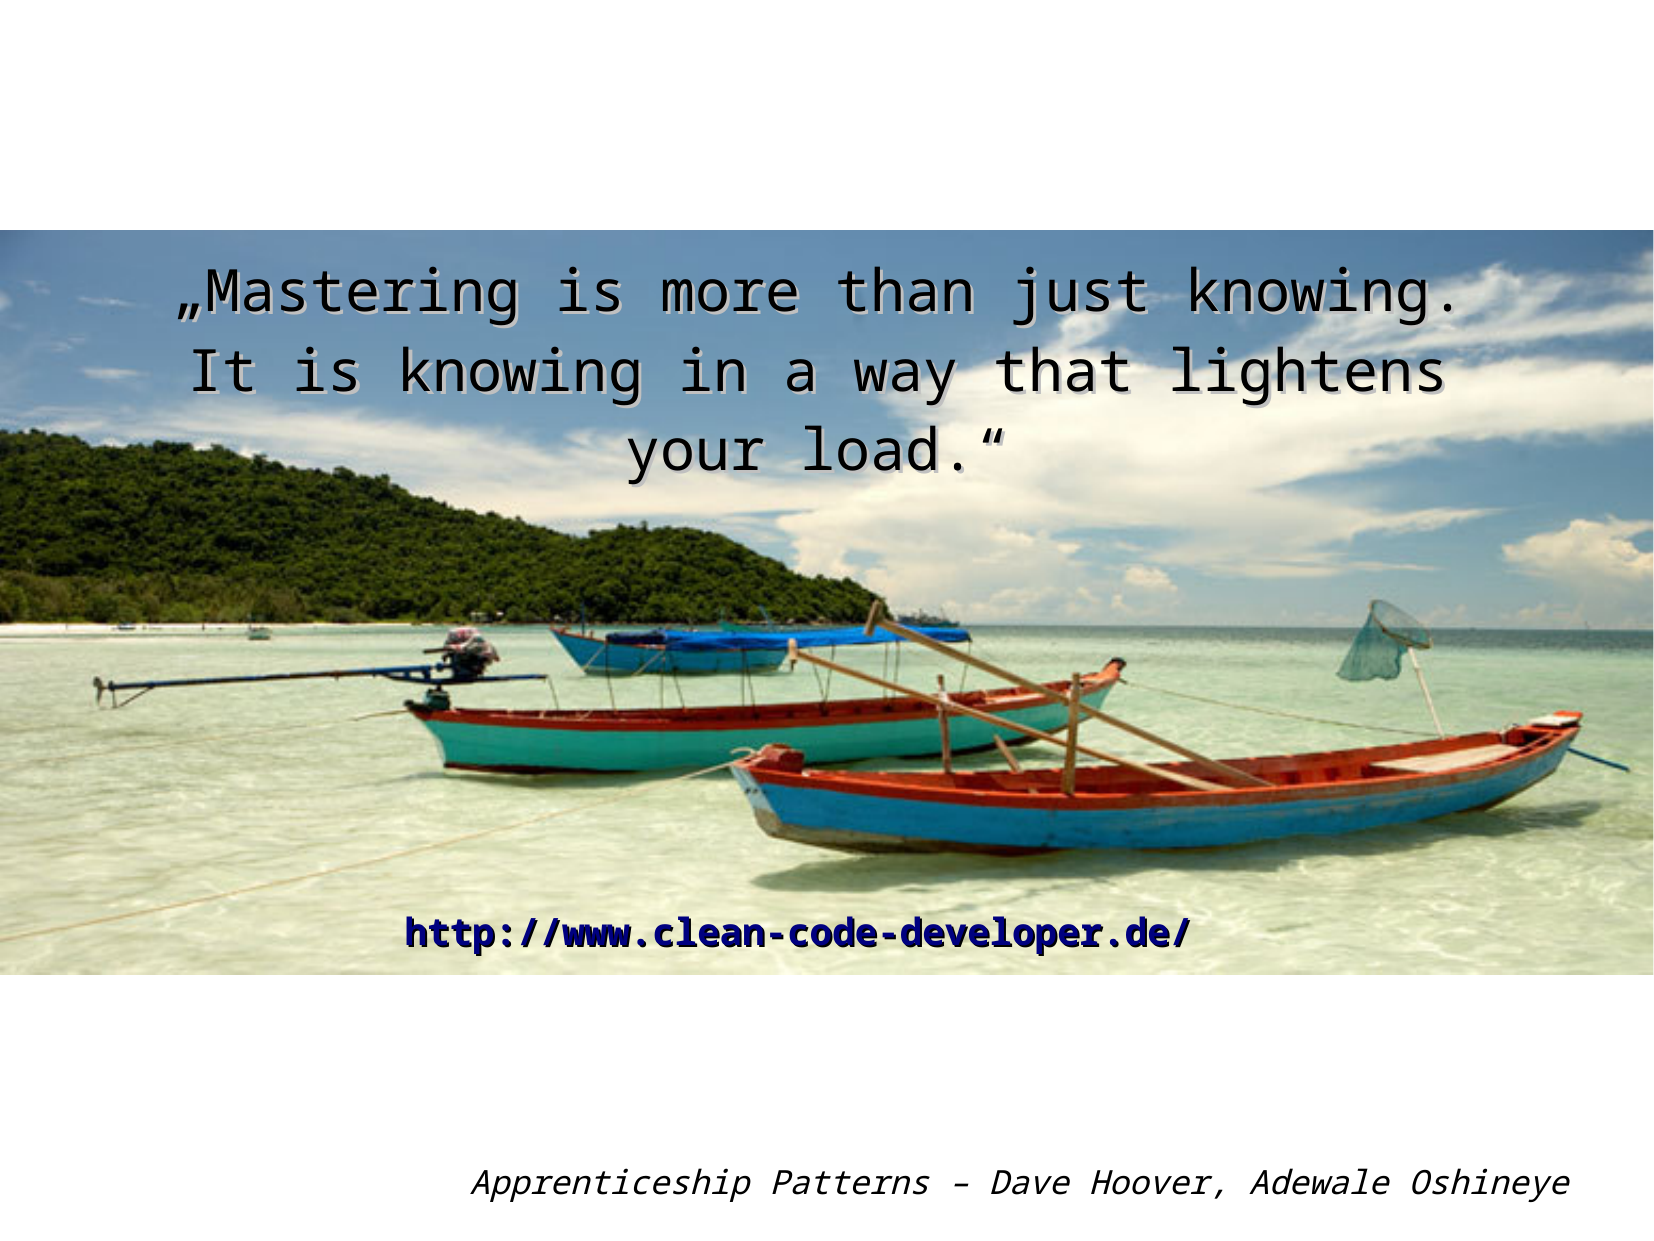

„Mastering is more than just knowing.
It is knowing in a way that lightens your load.“
http://www.clean-code-developer.de/
Apprenticeship Patterns – Dave Hoover, Adewale Oshineye